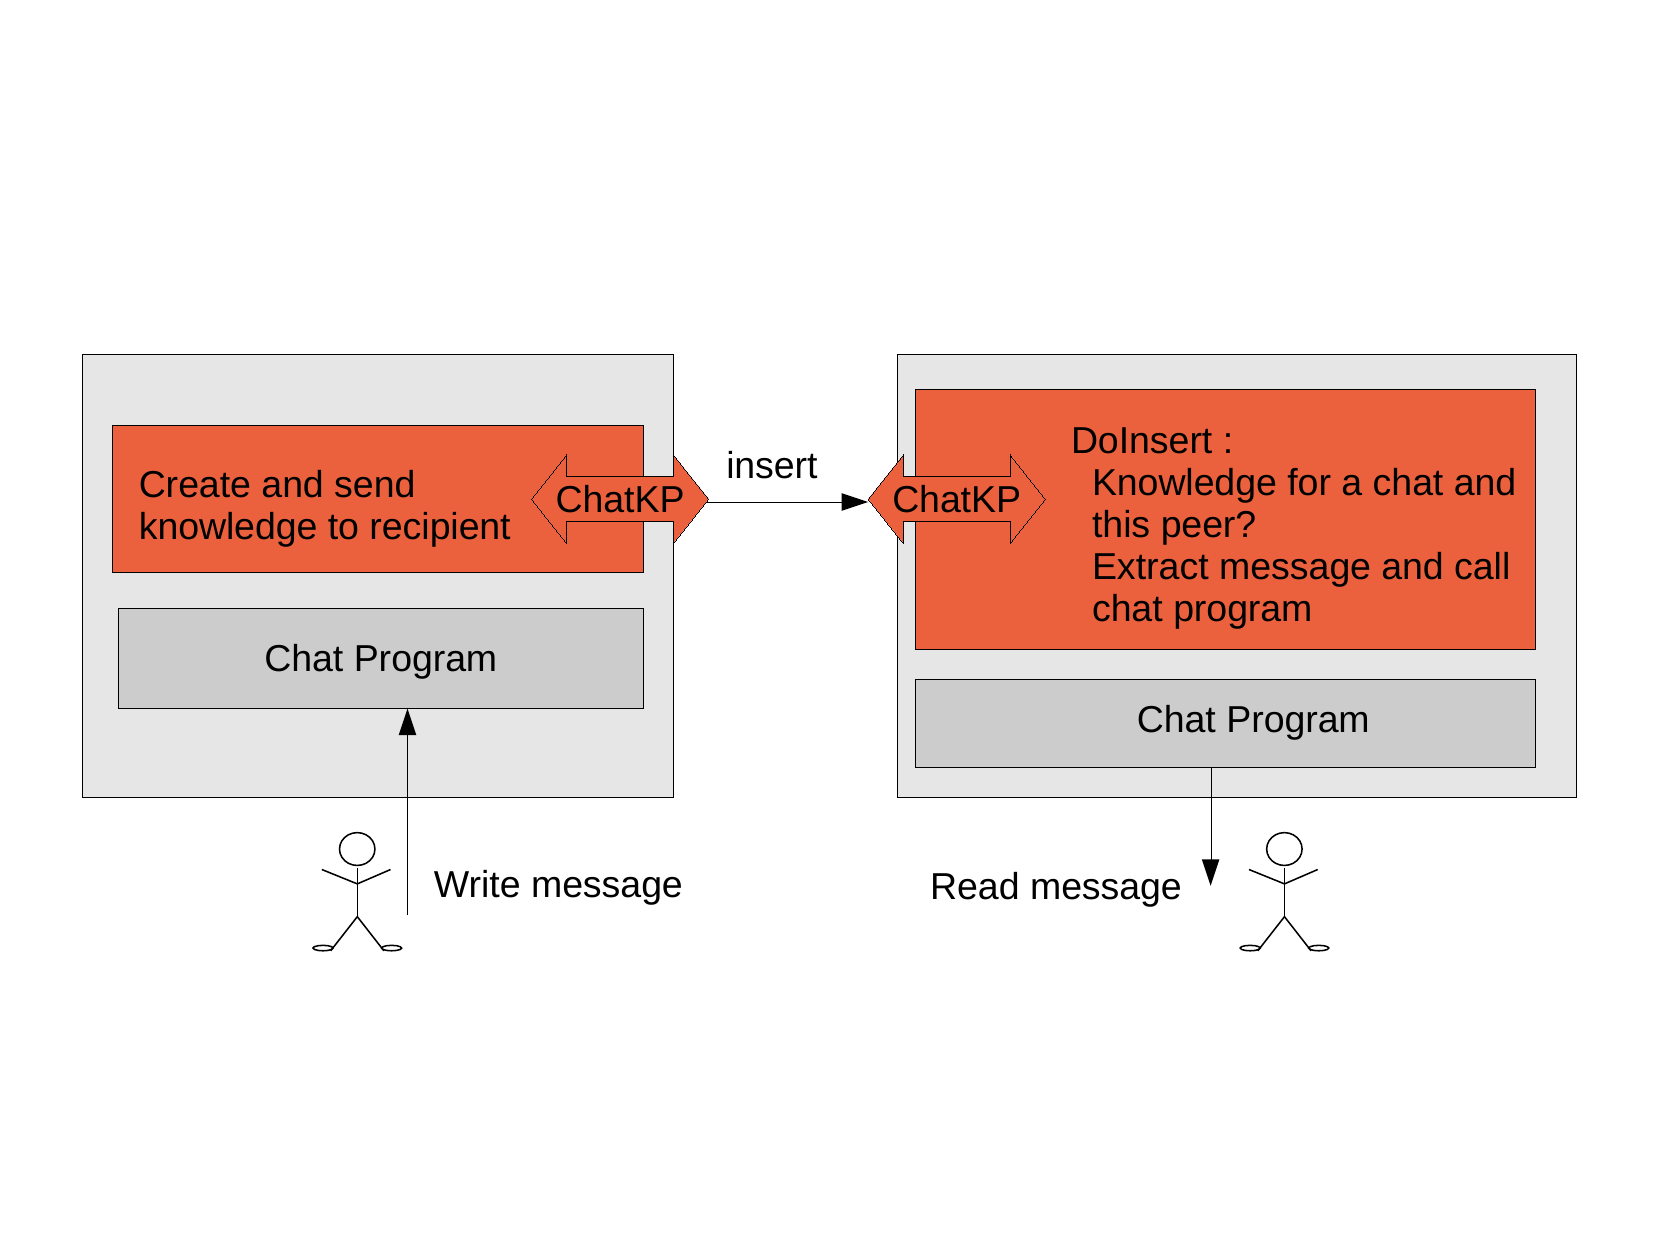

DoInsert :
 Knowledge for a chat and
 this peer?
 Extract message and call
 chat program
insert
ChatKP
ChatKP
Create and send
knowledge to recipient
Chat Program
Chat Program
Write message
Read message